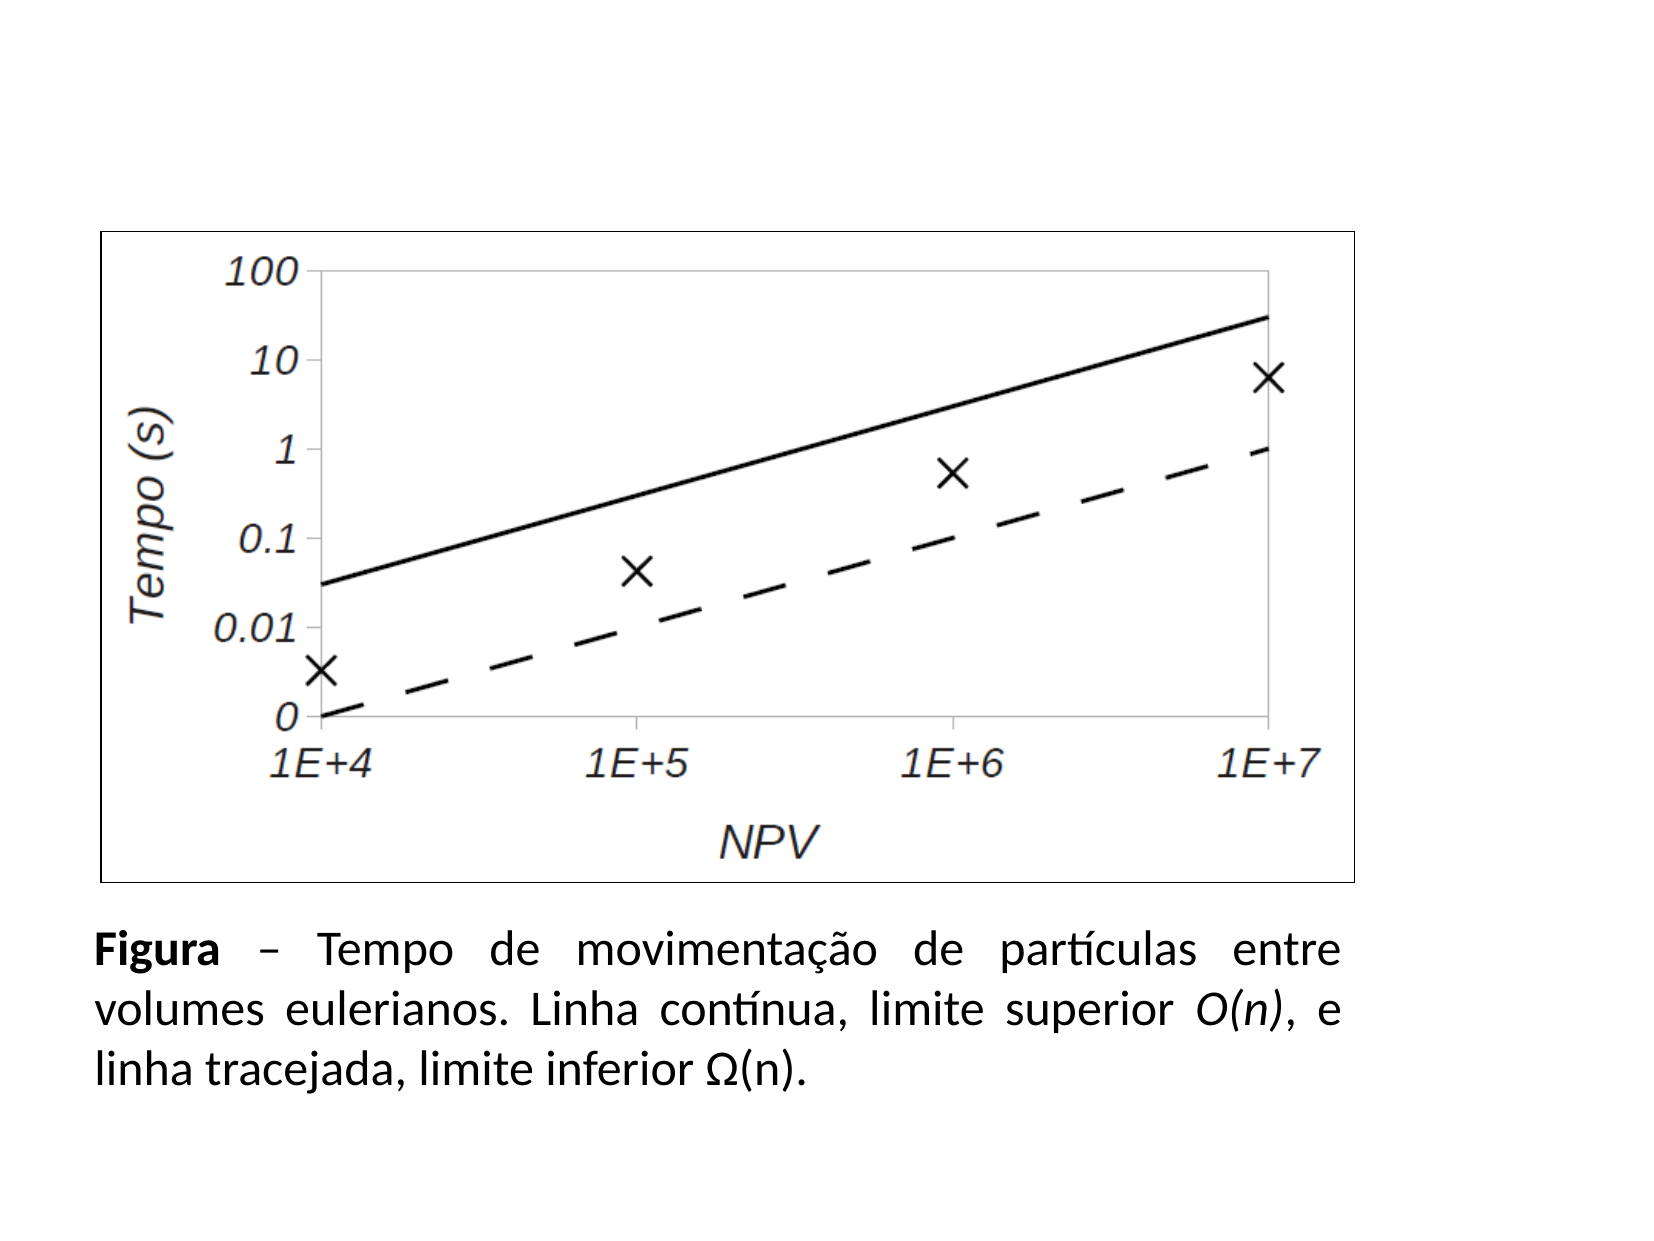

Figura – Tempo de movimentação de partículas entre volumes eulerianos. Linha contínua, limite superior O(n), e linha tracejada, limite inferior Ω(n).